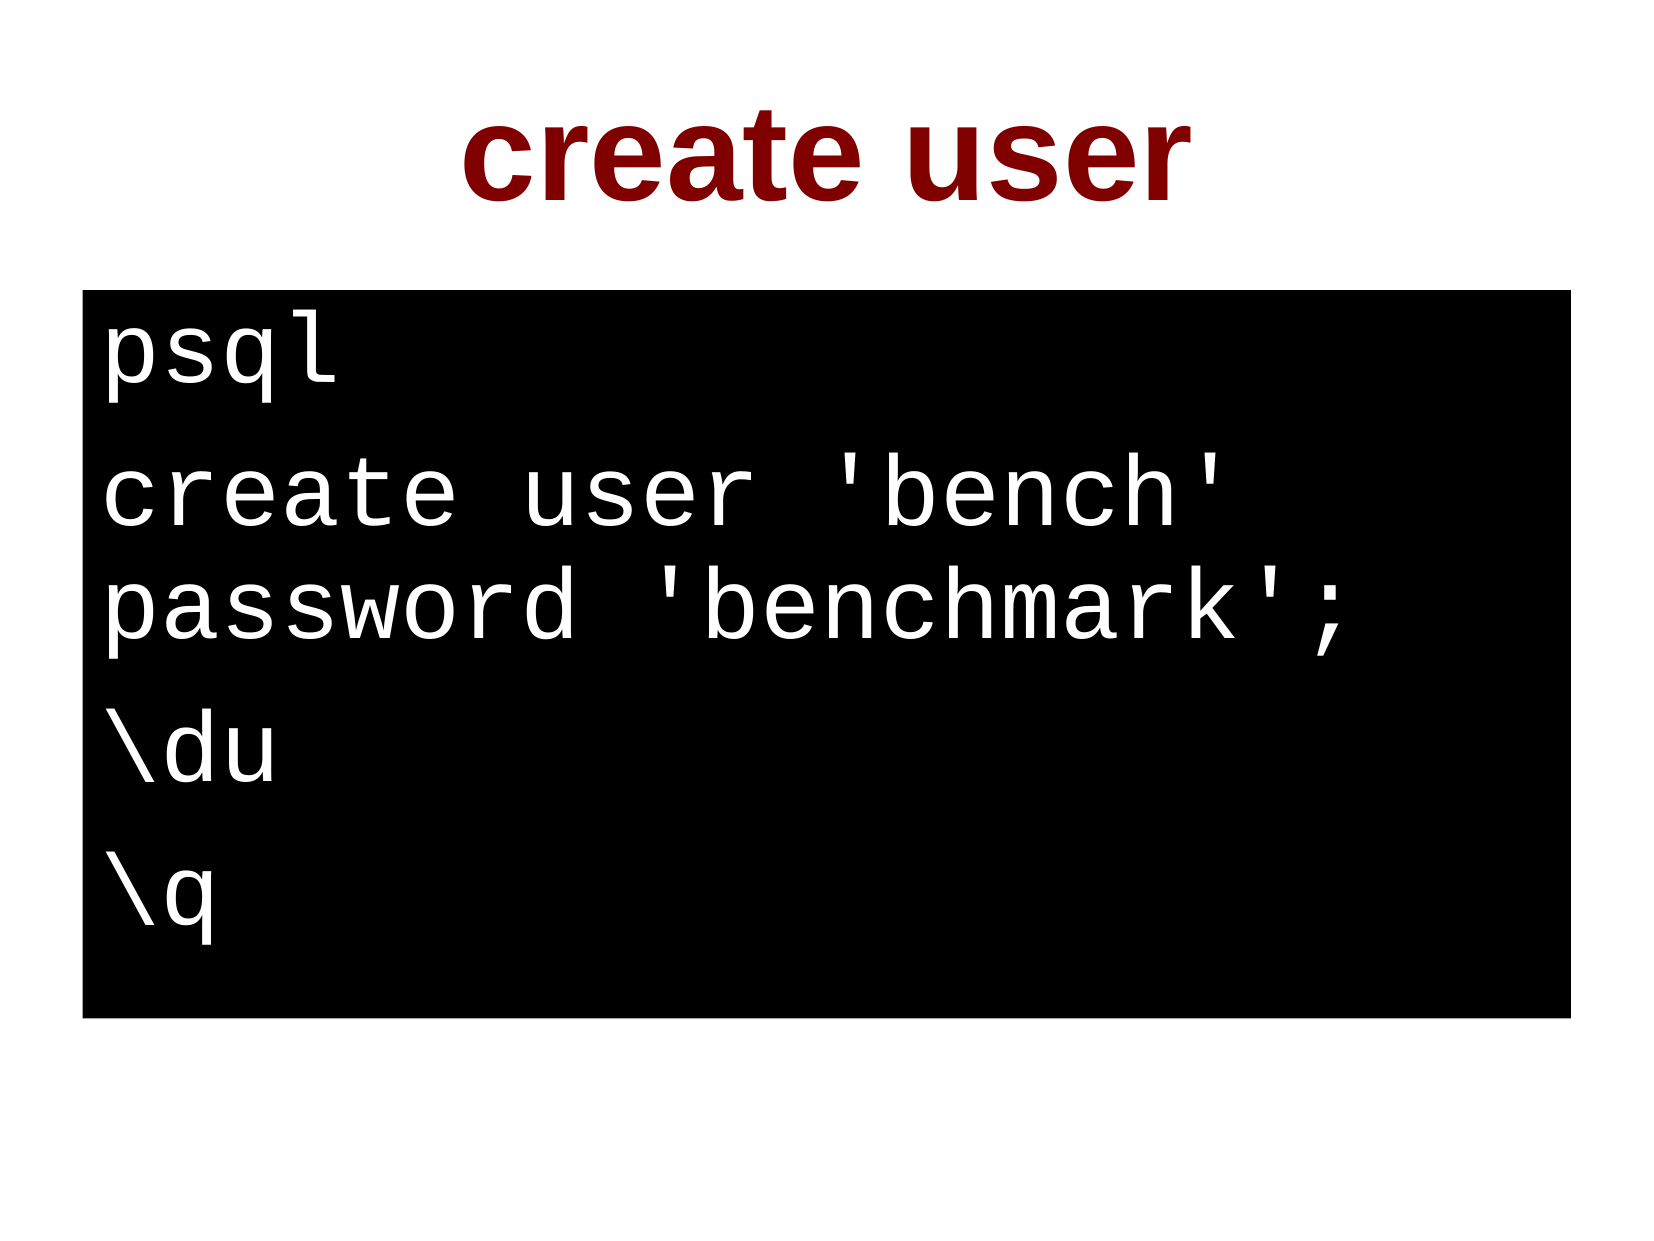

# create user
psql
create user 'bench' password 'benchmark';
\du
\q